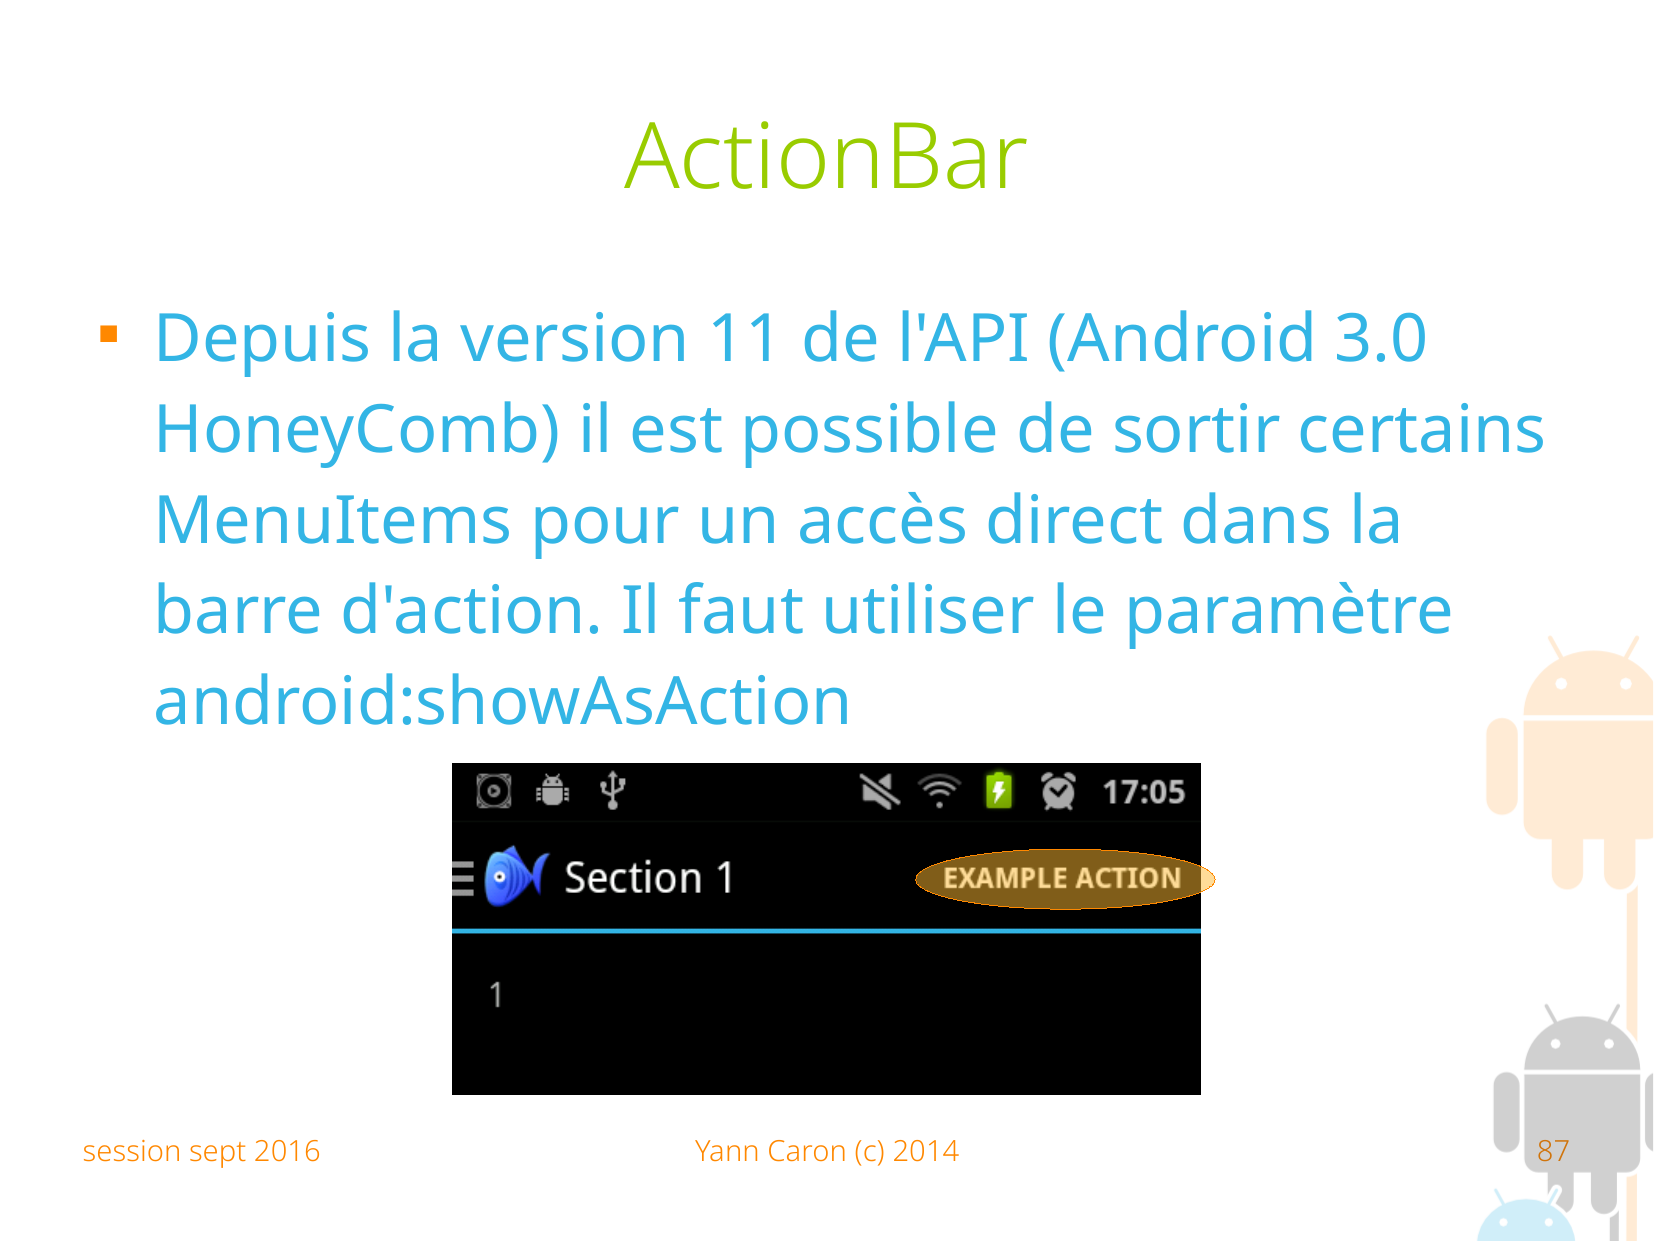

# ActionBar
Depuis la version 11 de l'API (Android 3.0 HoneyComb) il est possible de sortir certains MenuItems pour un accès direct dans la barre d'action. Il faut utiliser le paramètre android:showAsAction
session sept 2016
Yann Caron (c) 2014
87